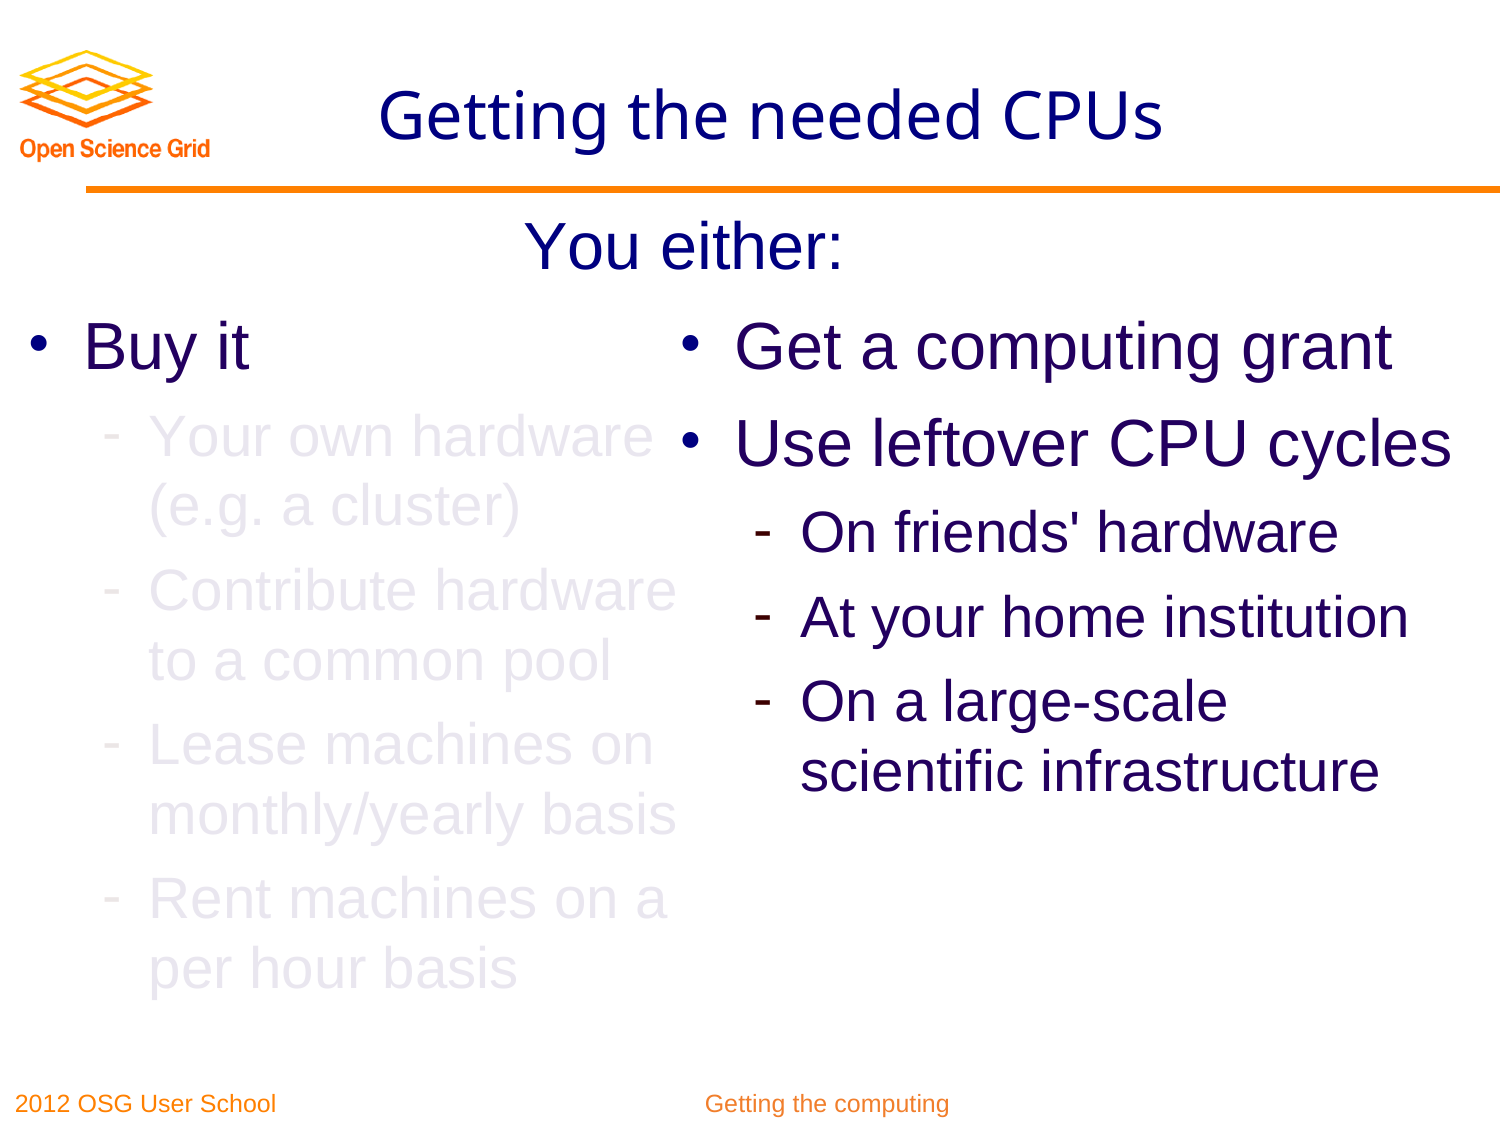

# Getting the needed CPUs
You either:
Buy it
Your own hardware
(e.g. a cluster)
Contribute hardware to a common pool
Lease machines on monthly/yearly basis
Rent machines on a per hour basis
Get a computing grant
Use leftover CPU cycles
On friends' hardware
At your home institution
On a large-scale scientific infrastructure